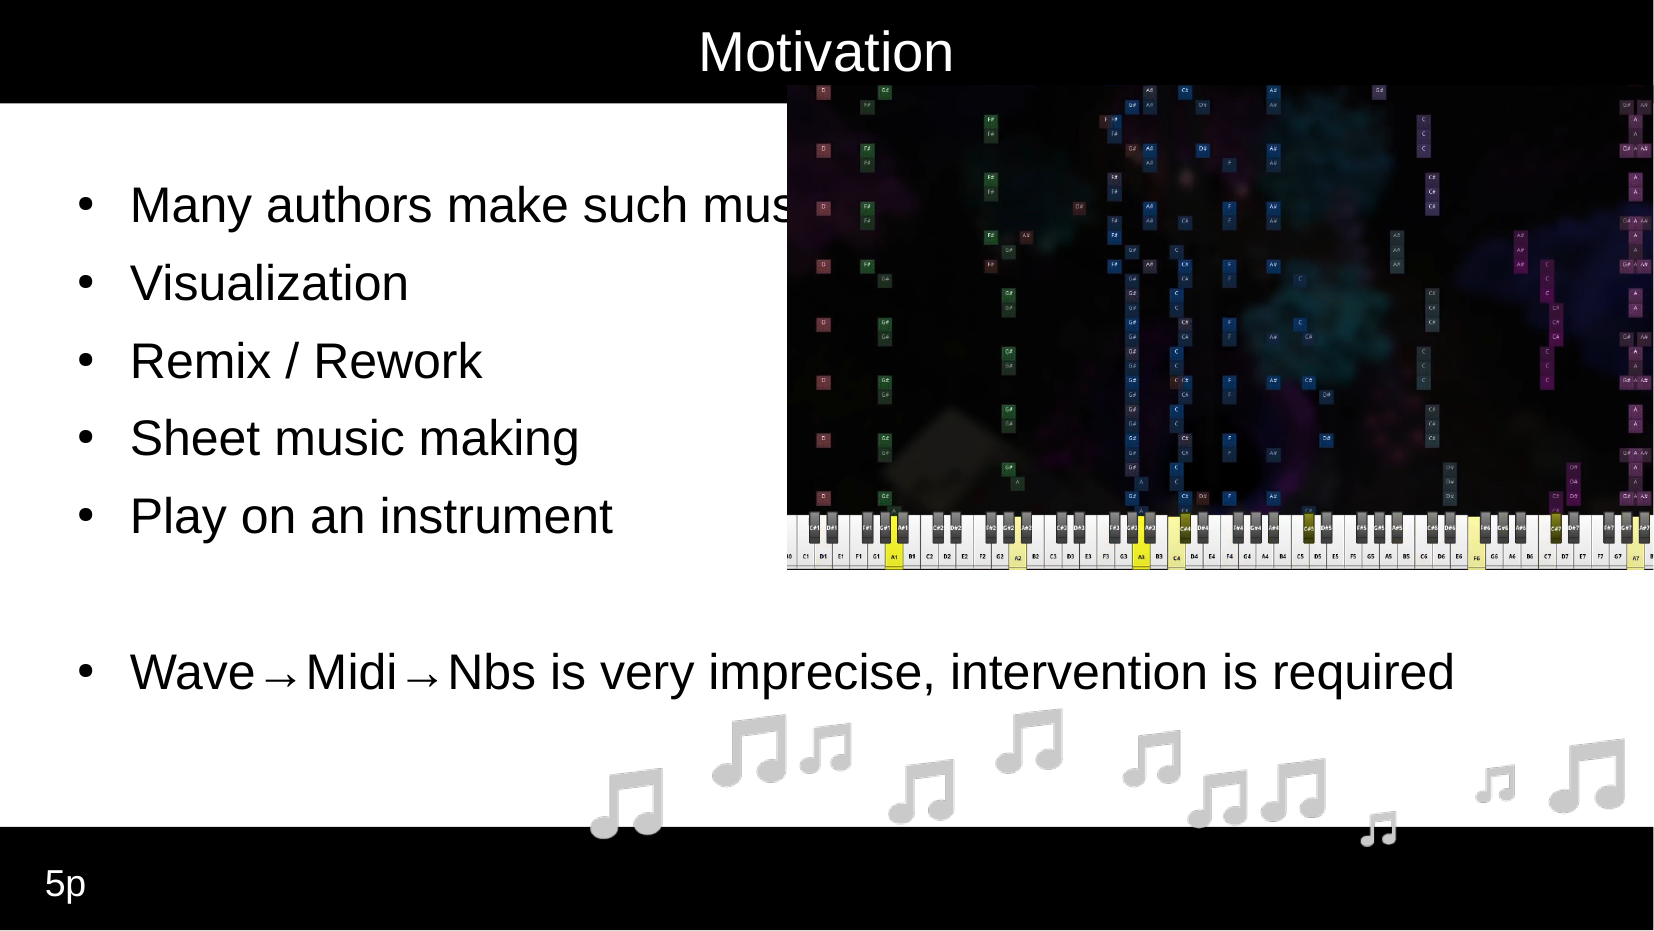

# Motivation
Many authors make such music
Visualization
Remix / Rework
Sheet music making
Play on an instrument
Wave→Midi→Nbs is very imprecise, intervention is required
5p